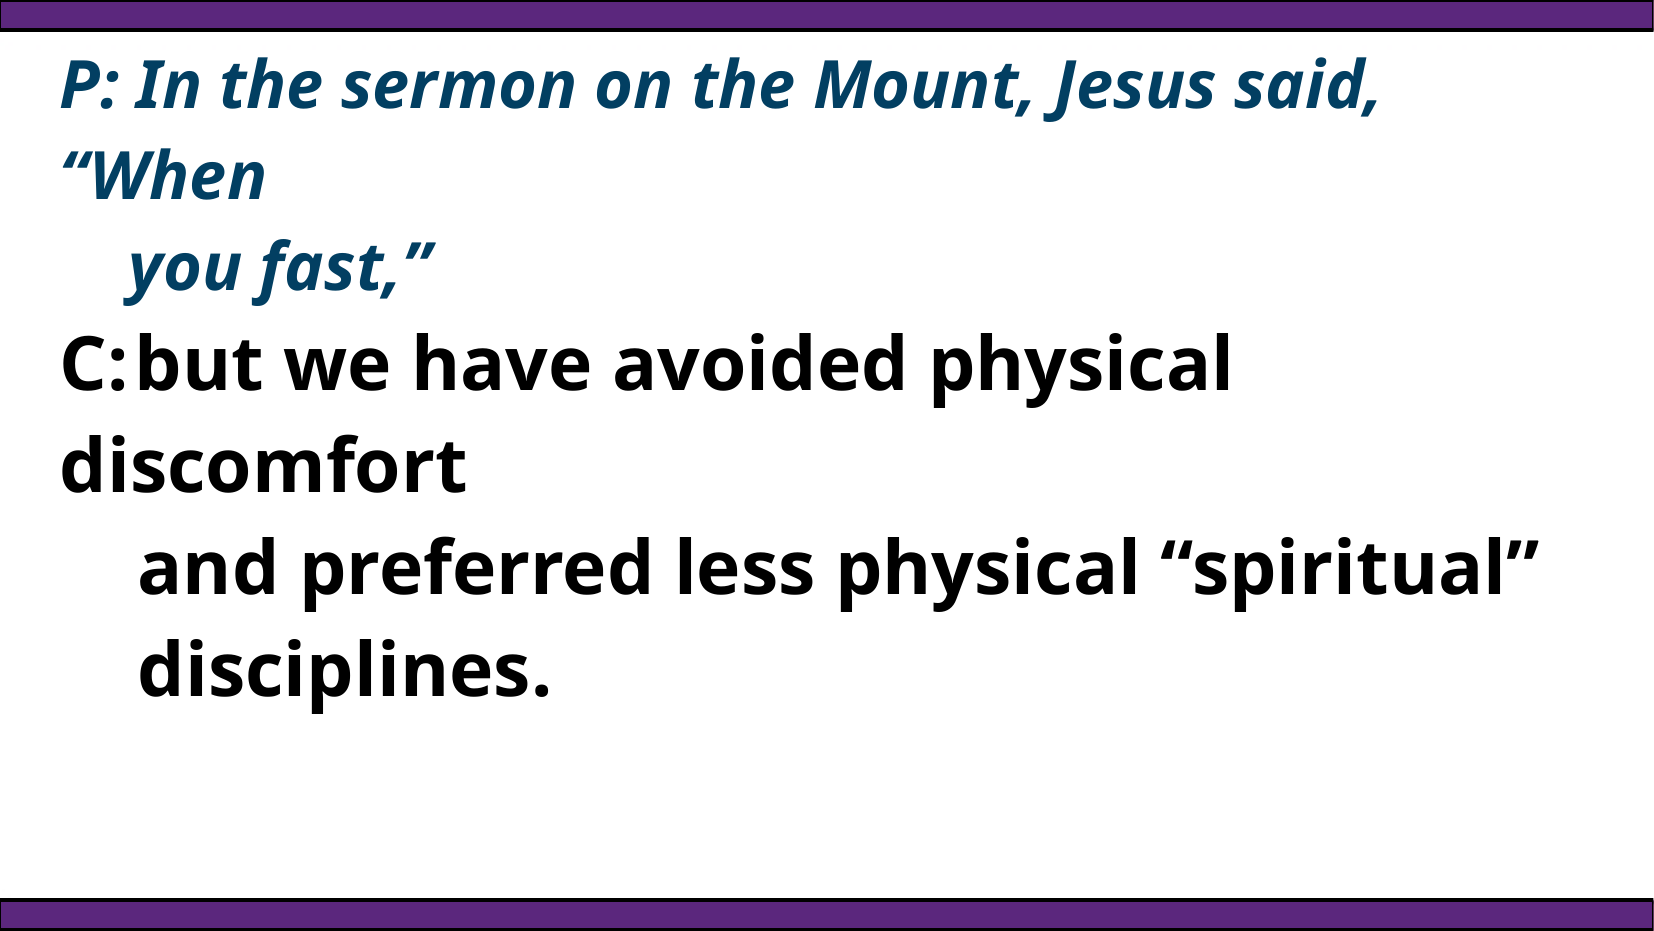

P: In the sermon on the Mount, Jesus said, “When
 you fast,”
C:	but we have avoided physical discomfort
 and preferred less physical “spiritual”
 disciplines.